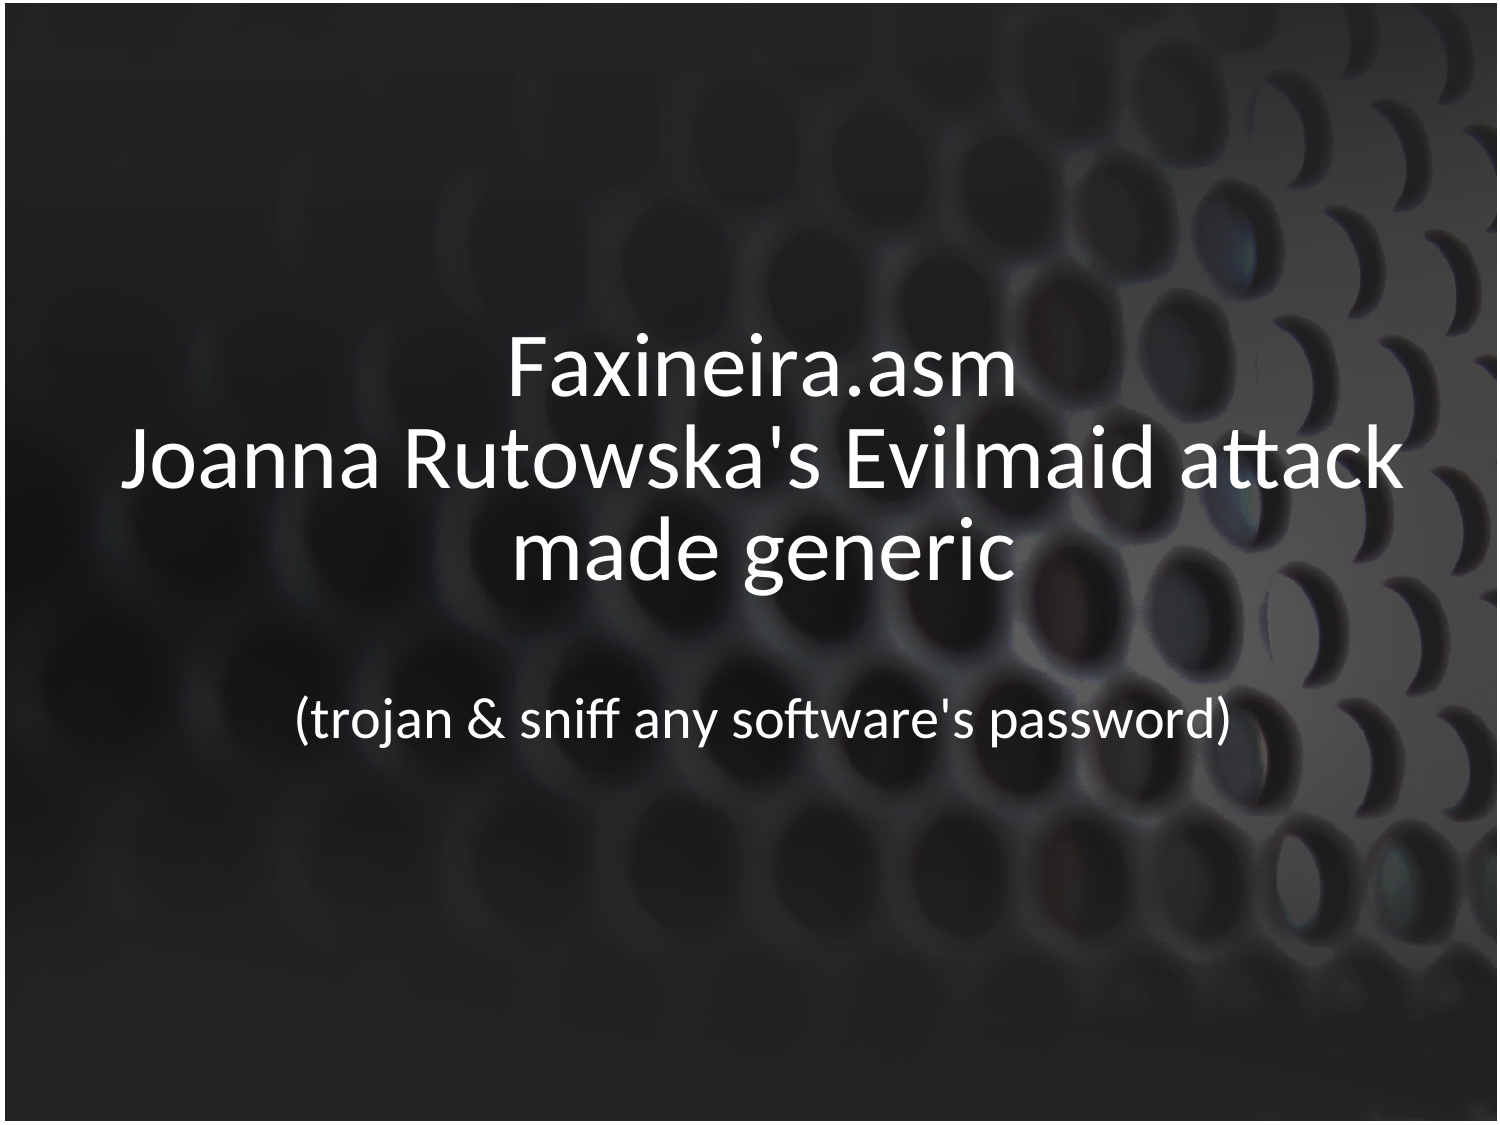

# Faxineira.asm Joanna Rutowska's Evilmaid attack made generic (trojan & sniff any software's password)